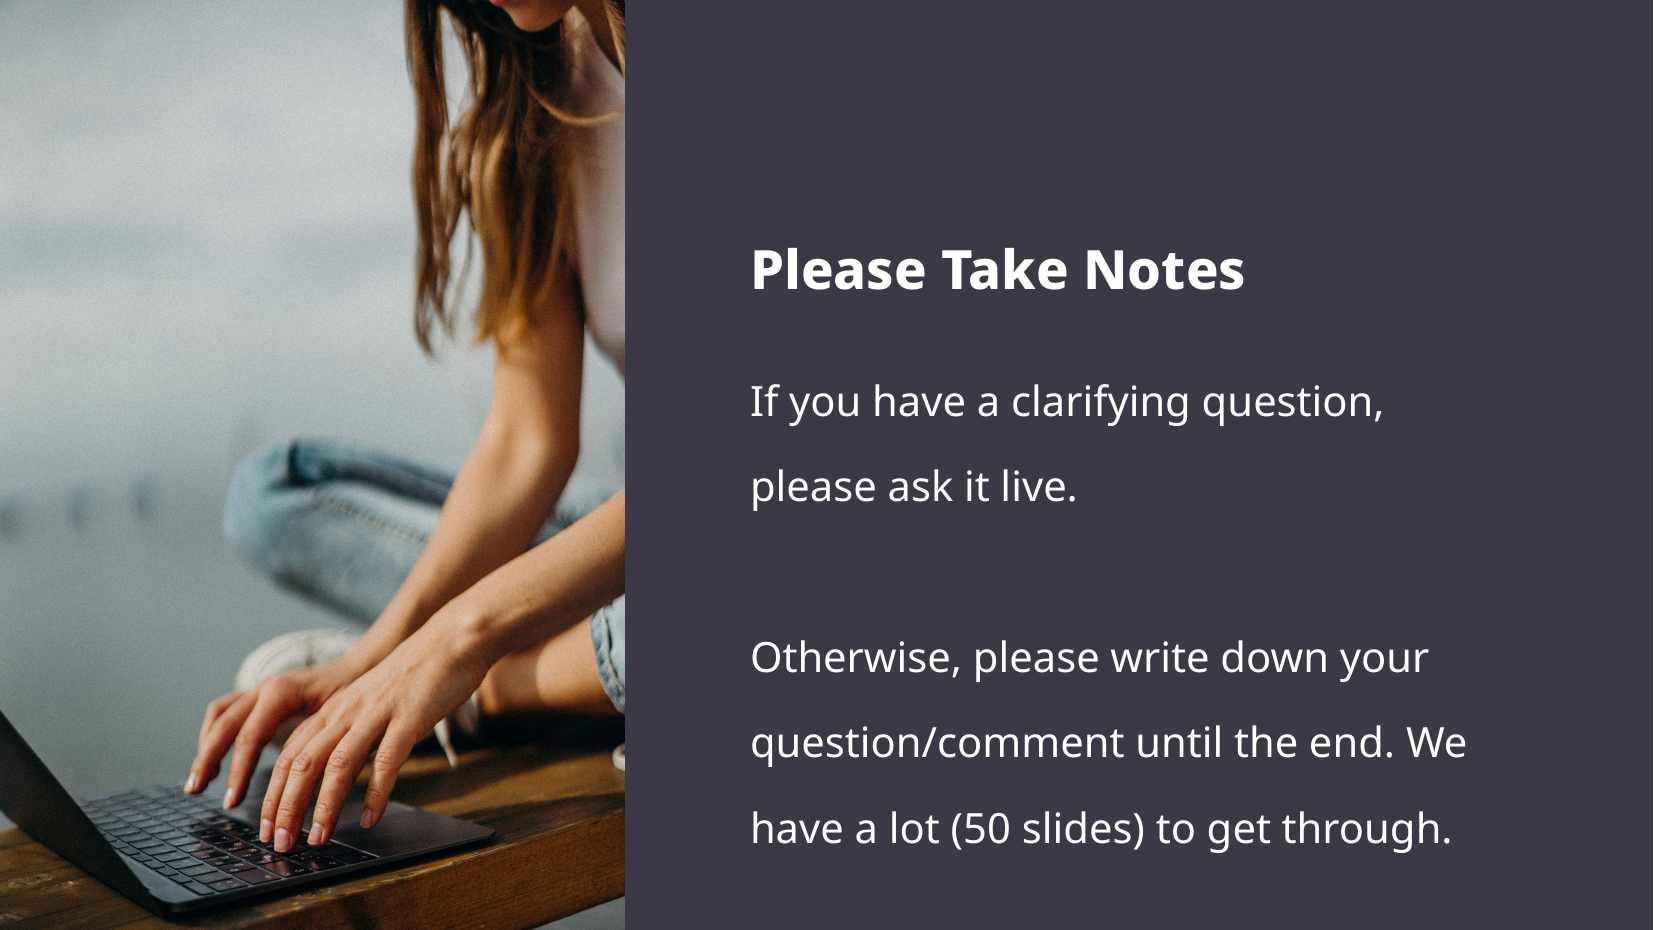

# Please Take Notes
If you have a clarifying question, please ask it live.
Otherwise, please write down your question/comment until the end. We have a lot (50 slides) to get through.